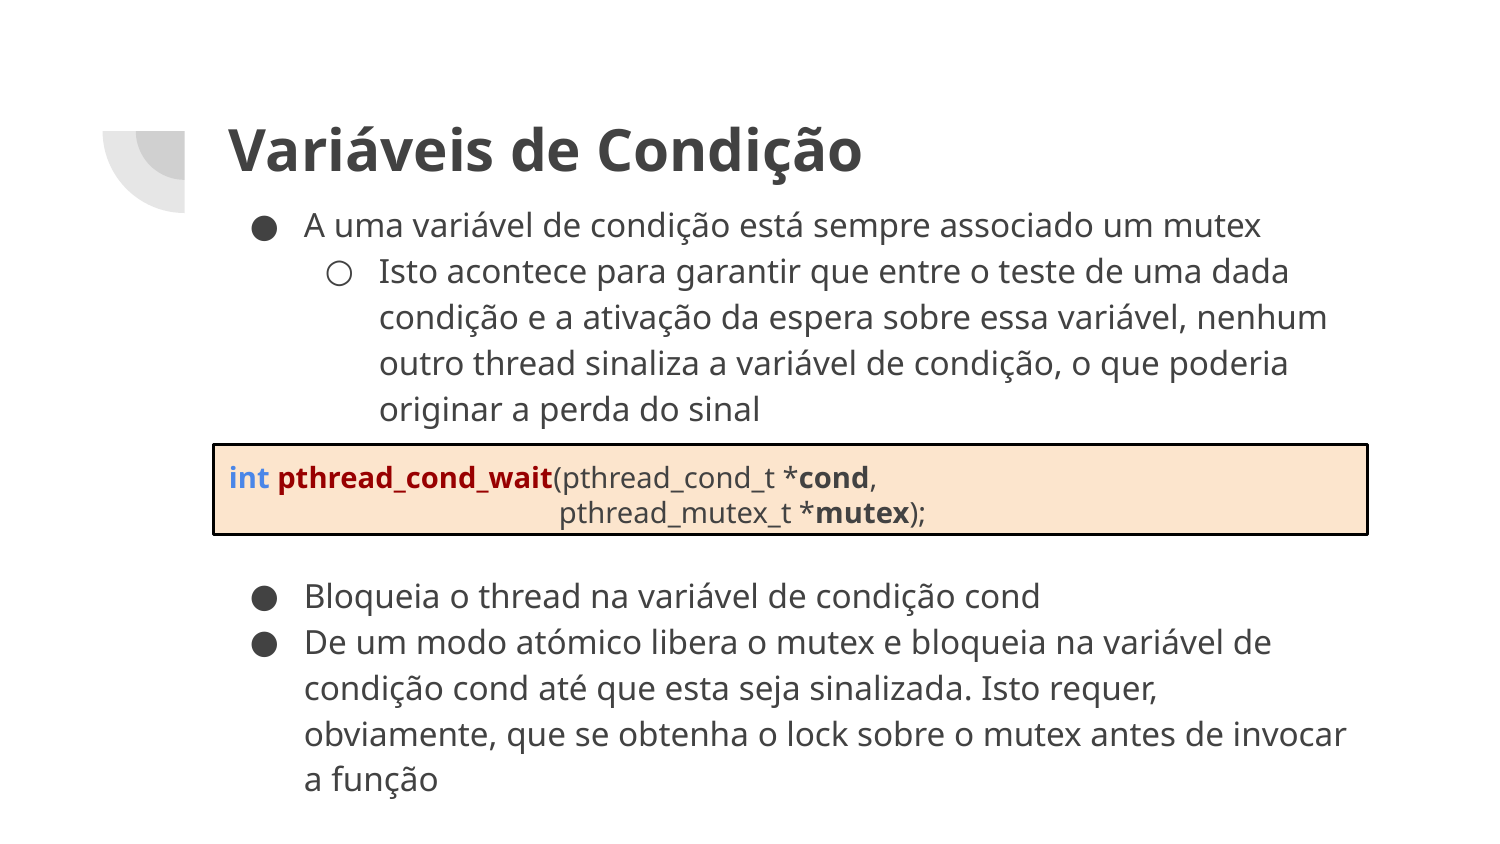

# Variáveis de Condição
A uma variável de condição está sempre associado um mutex
Isto acontece para garantir que entre o teste de uma dada condição e a ativação da espera sobre essa variável, nenhum outro thread sinaliza a variável de condição, o que poderia originar a perda do sinal
int pthread_cond_wait(pthread_cond_t *cond,
 pthread_mutex_t *mutex);
Bloqueia o thread na variável de condição cond
De um modo atómico libera o mutex e bloqueia na variável de condição cond até que esta seja sinalizada. Isto requer, obviamente, que se obtenha o lock sobre o mutex antes de invocar a função